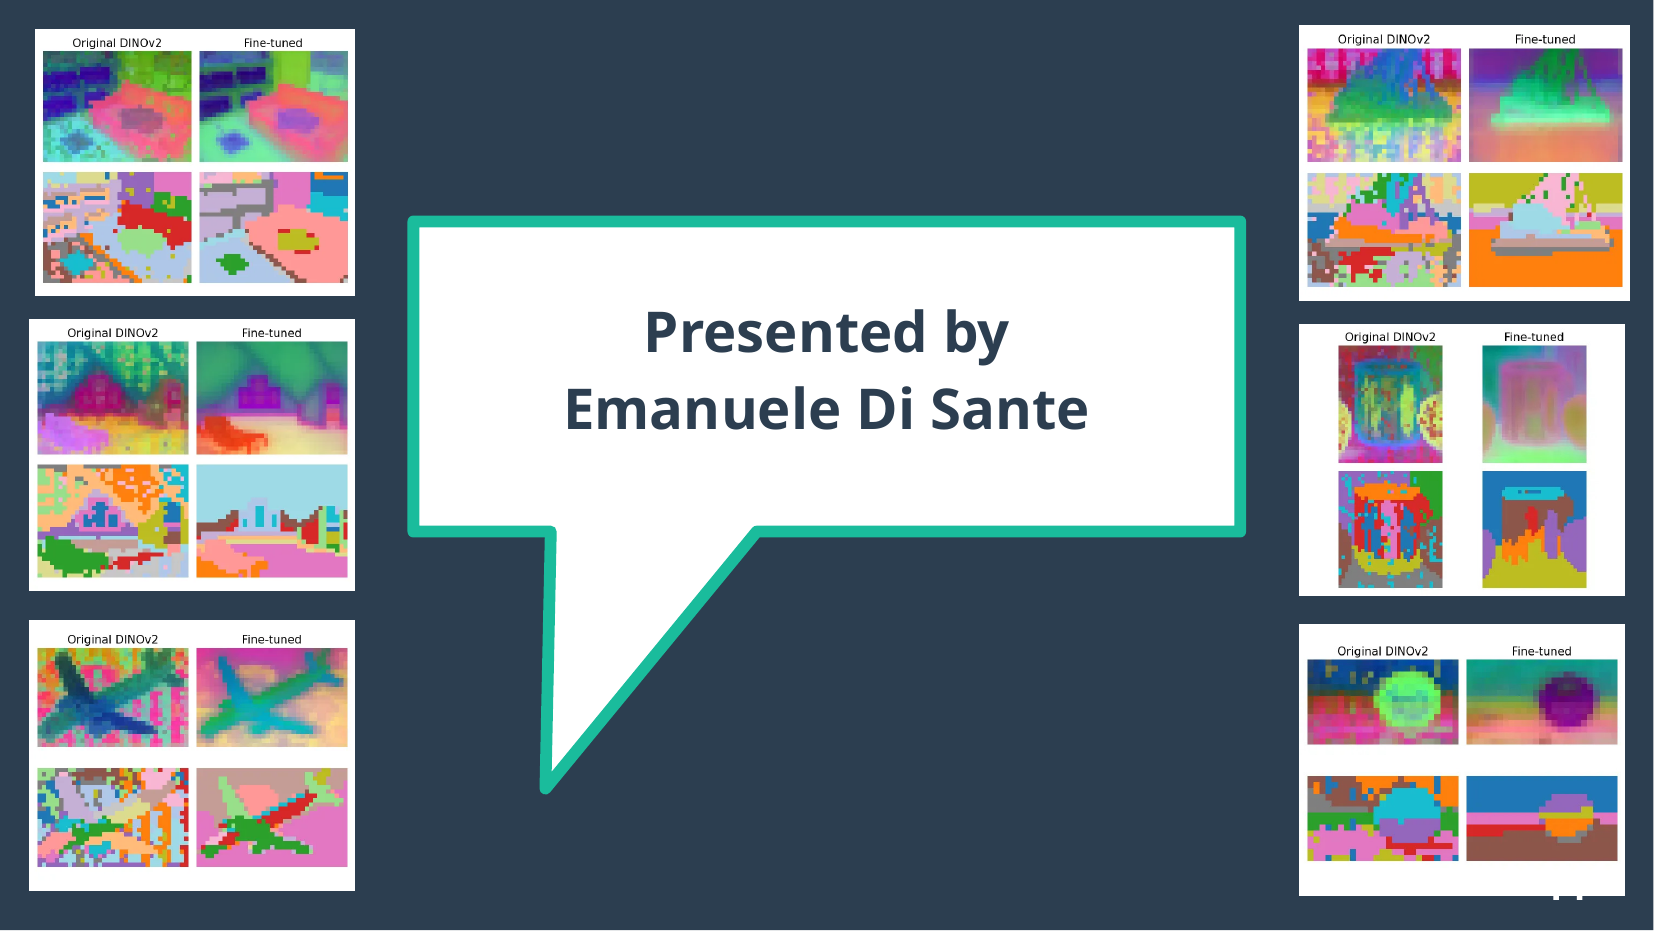

# Presented by Emanuele Di Sante
14